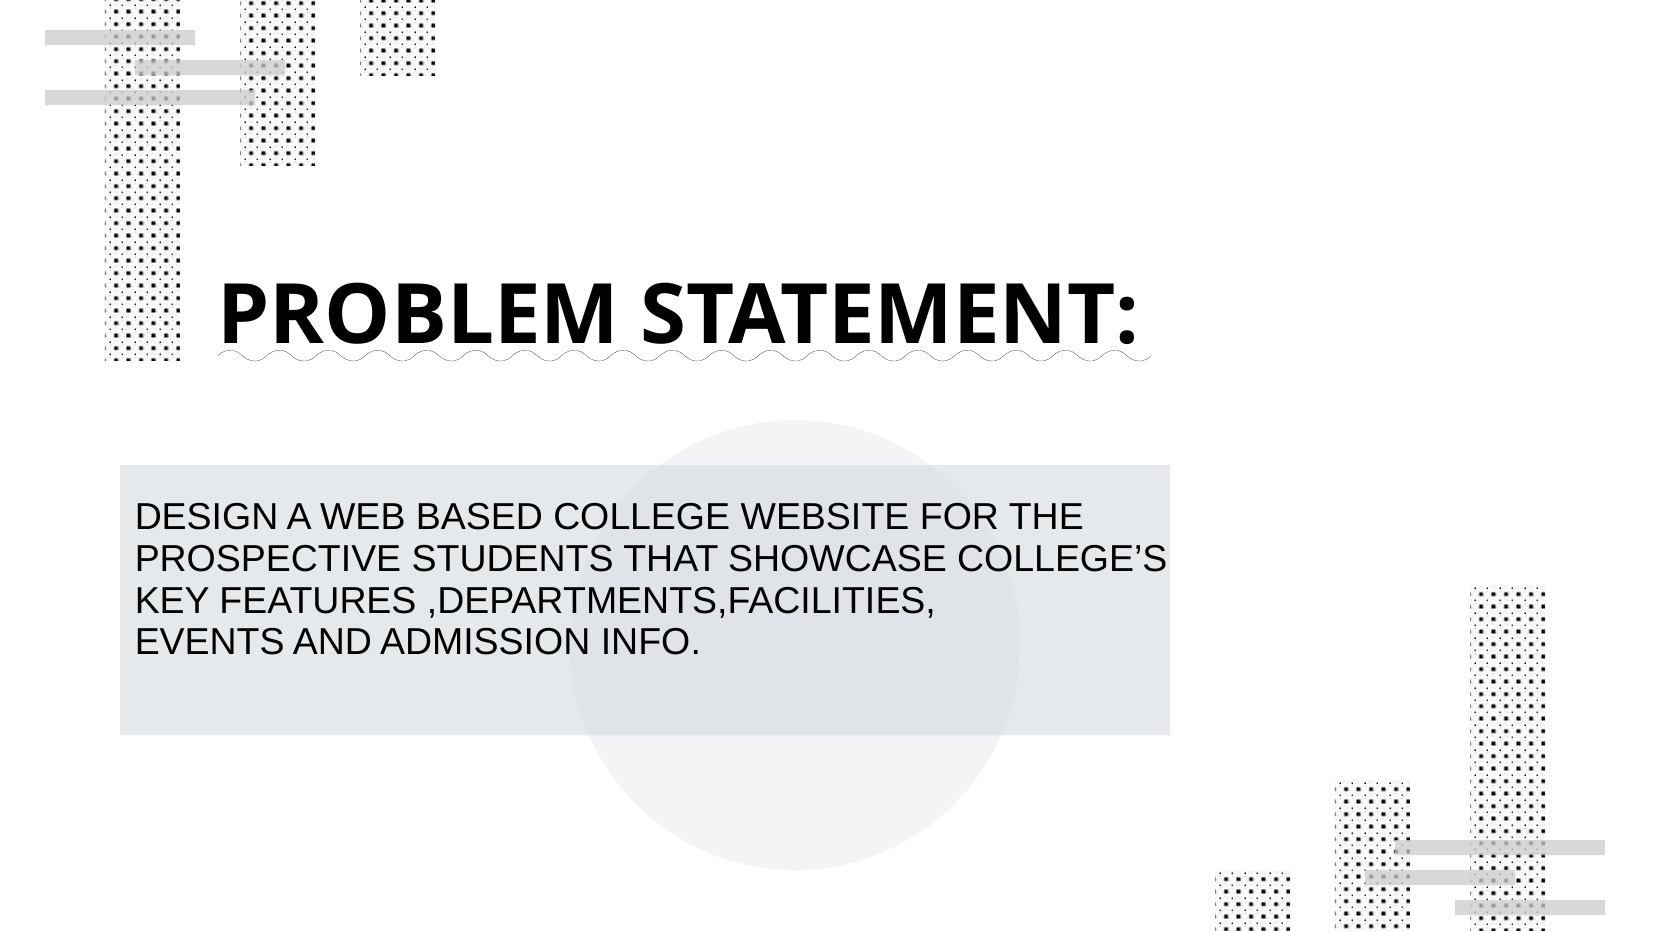

PROBLEM STATEMENT:
DESIGN A WEB BASED COLLEGE WEBSITE FOR THE
PROSPECTIVE STUDENTS THAT SHOWCASE COLLEGE’S
KEY FEATURES ,DEPARTMENTS,FACILITIES,
EVENTS AND ADMISSION INFO.